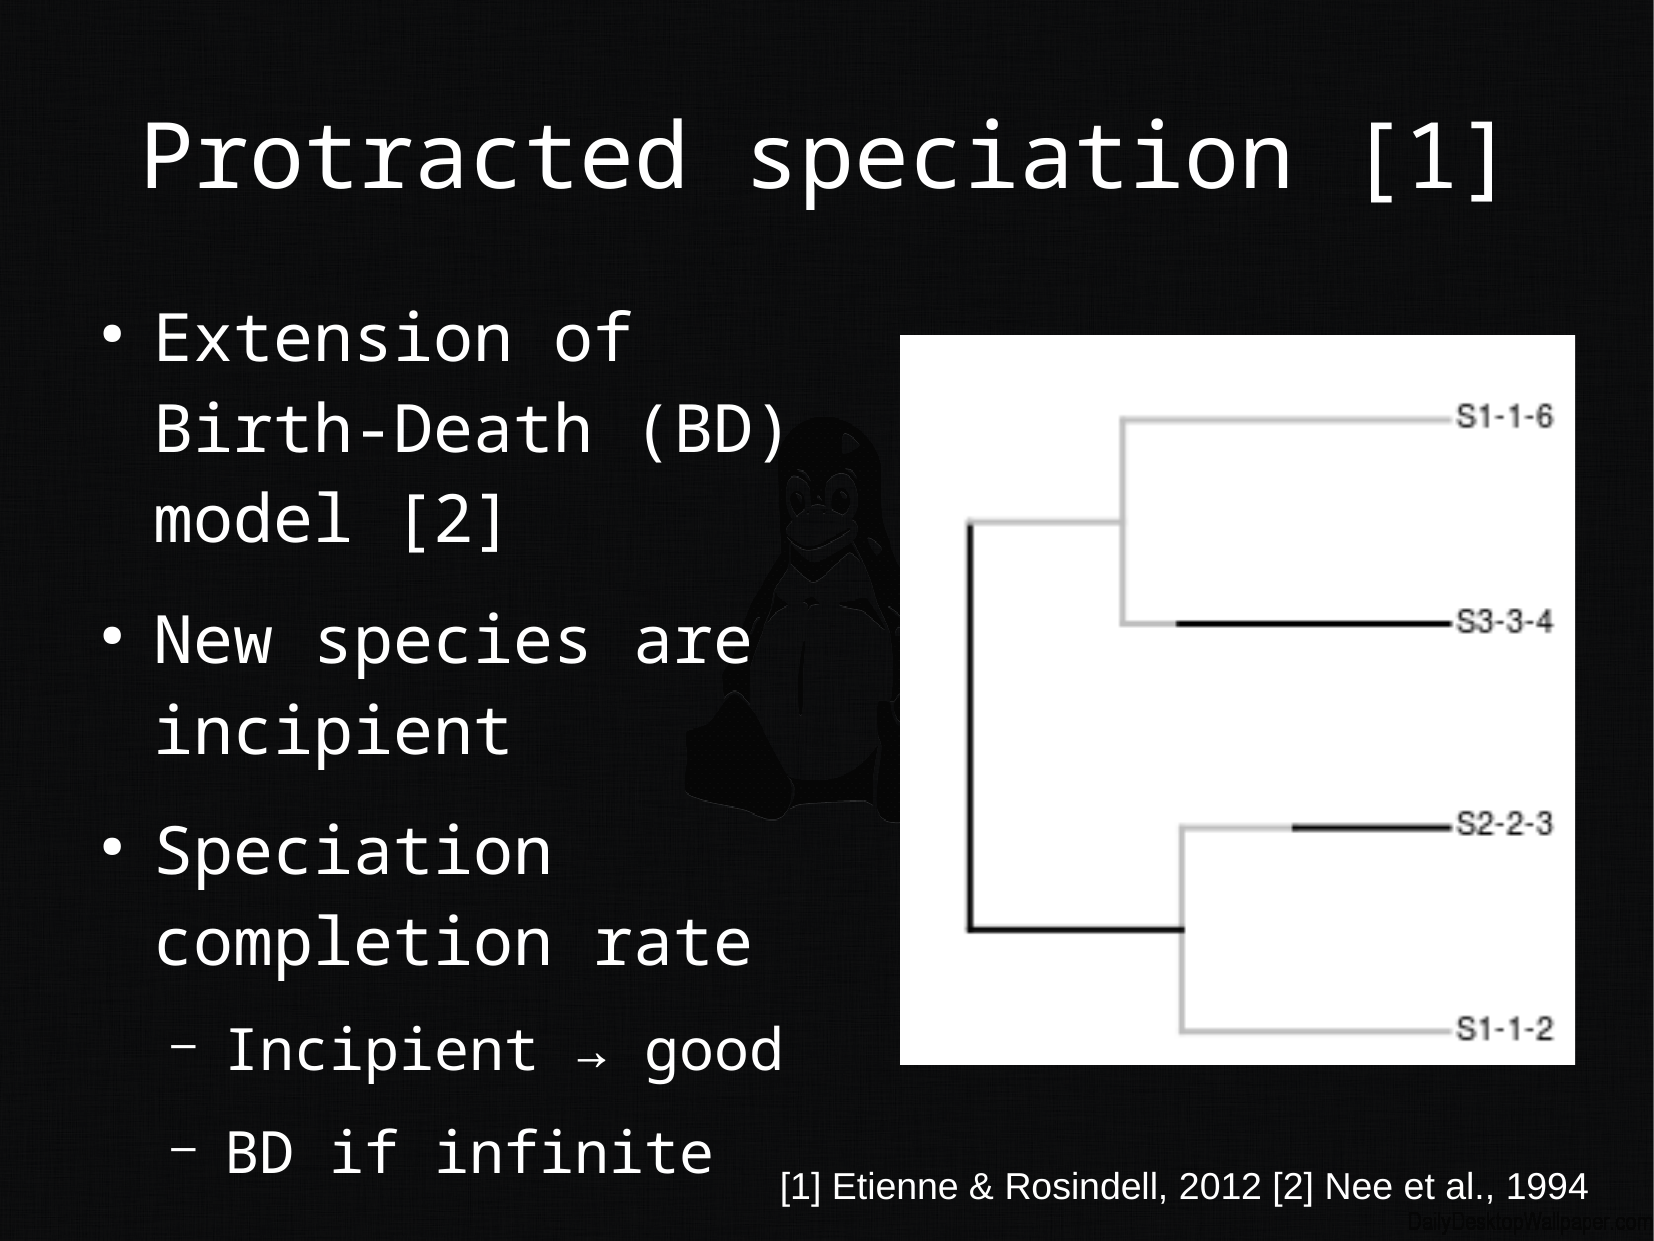

# Protracted speciation [1]
Extension of Birth-Death (BD) model [2]
New species are incipient
Speciation completion rate
Incipient → good
BD if infinite
[1] Etienne & Rosindell, 2012 [2] Nee et al., 1994